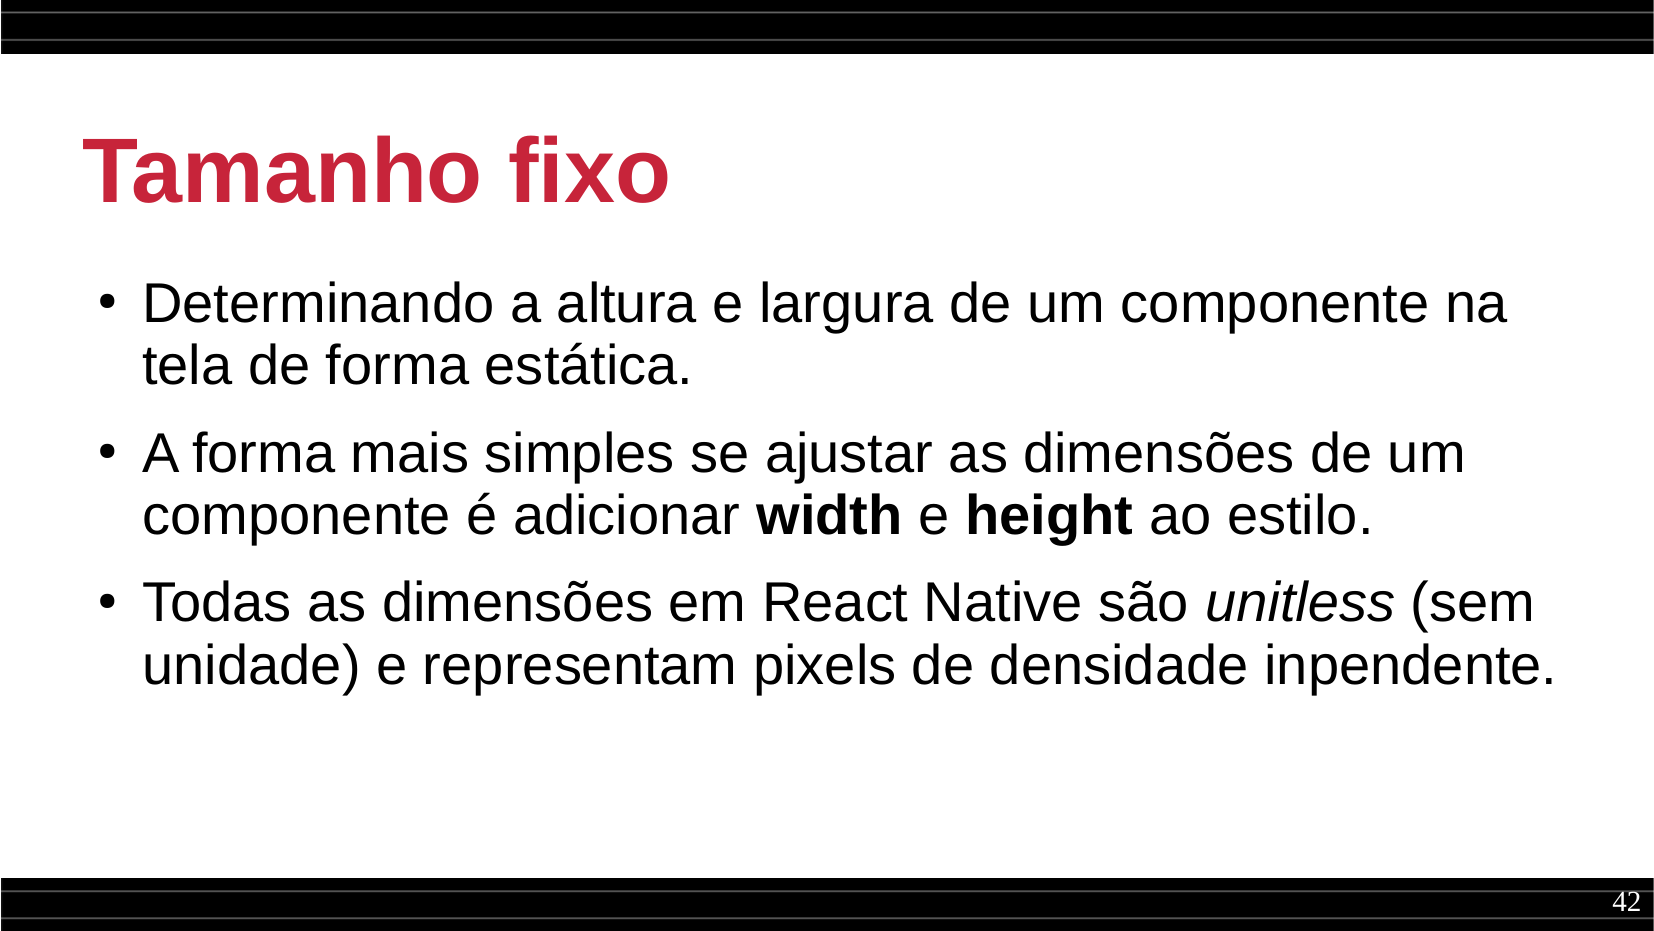

# Tamanho fixo
Determinando a altura e largura de um componente na tela de forma estática.
A forma mais simples se ajustar as dimensões de um componente é adicionar width e height ao estilo.
Todas as dimensões em React Native são unitless (sem unidade) e representam pixels de densidade inpendente.